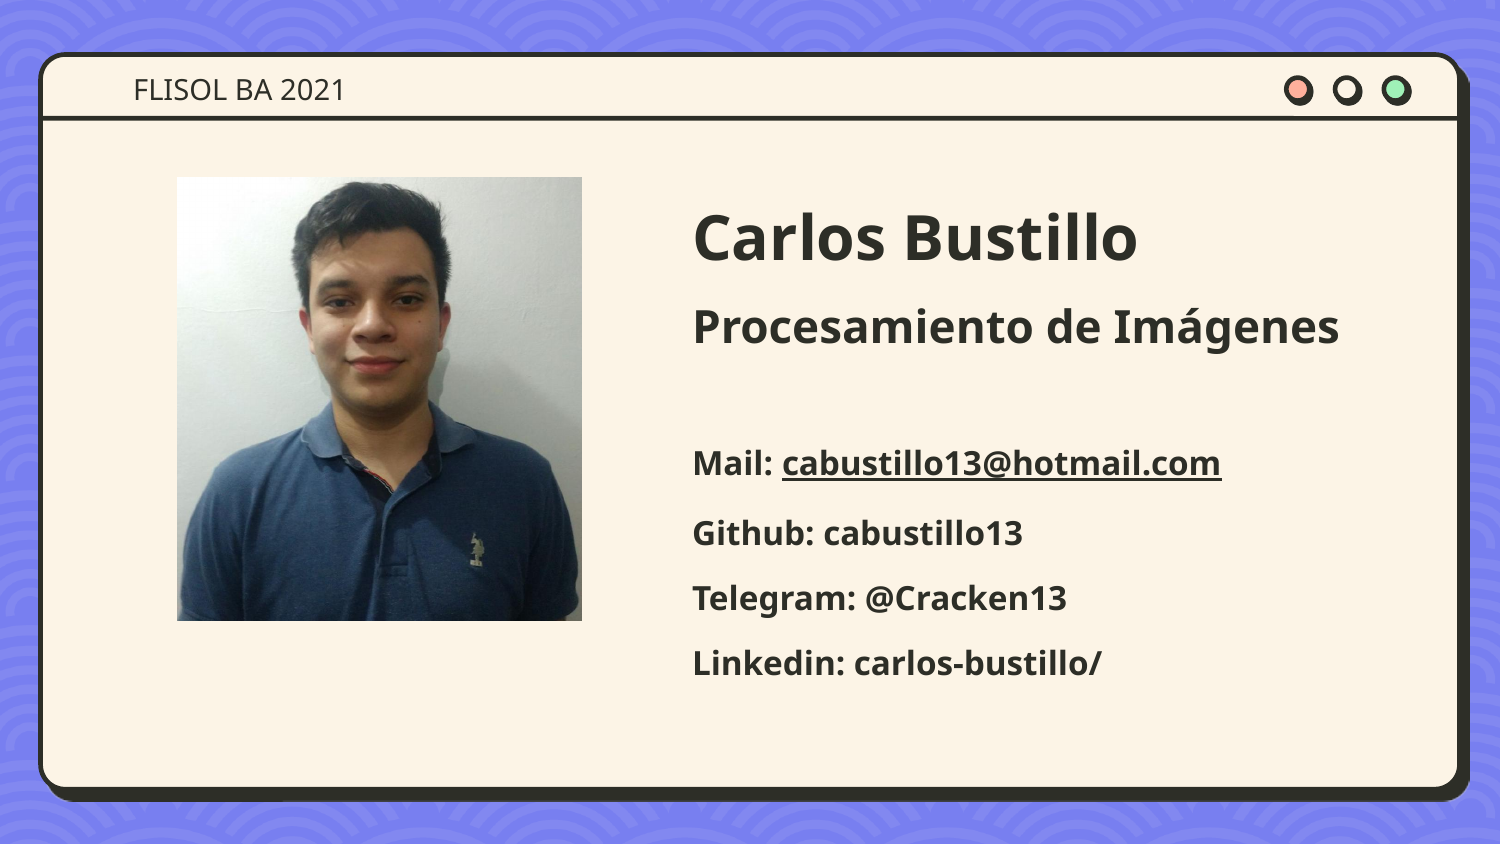

FLISOL BA 2021
# Carlos Bustillo
Procesamiento de Imágenes
Mail: cabustillo13@hotmail.com
Github: cabustillo13
Telegram: @Cracken13
Linkedin: carlos-bustillo/